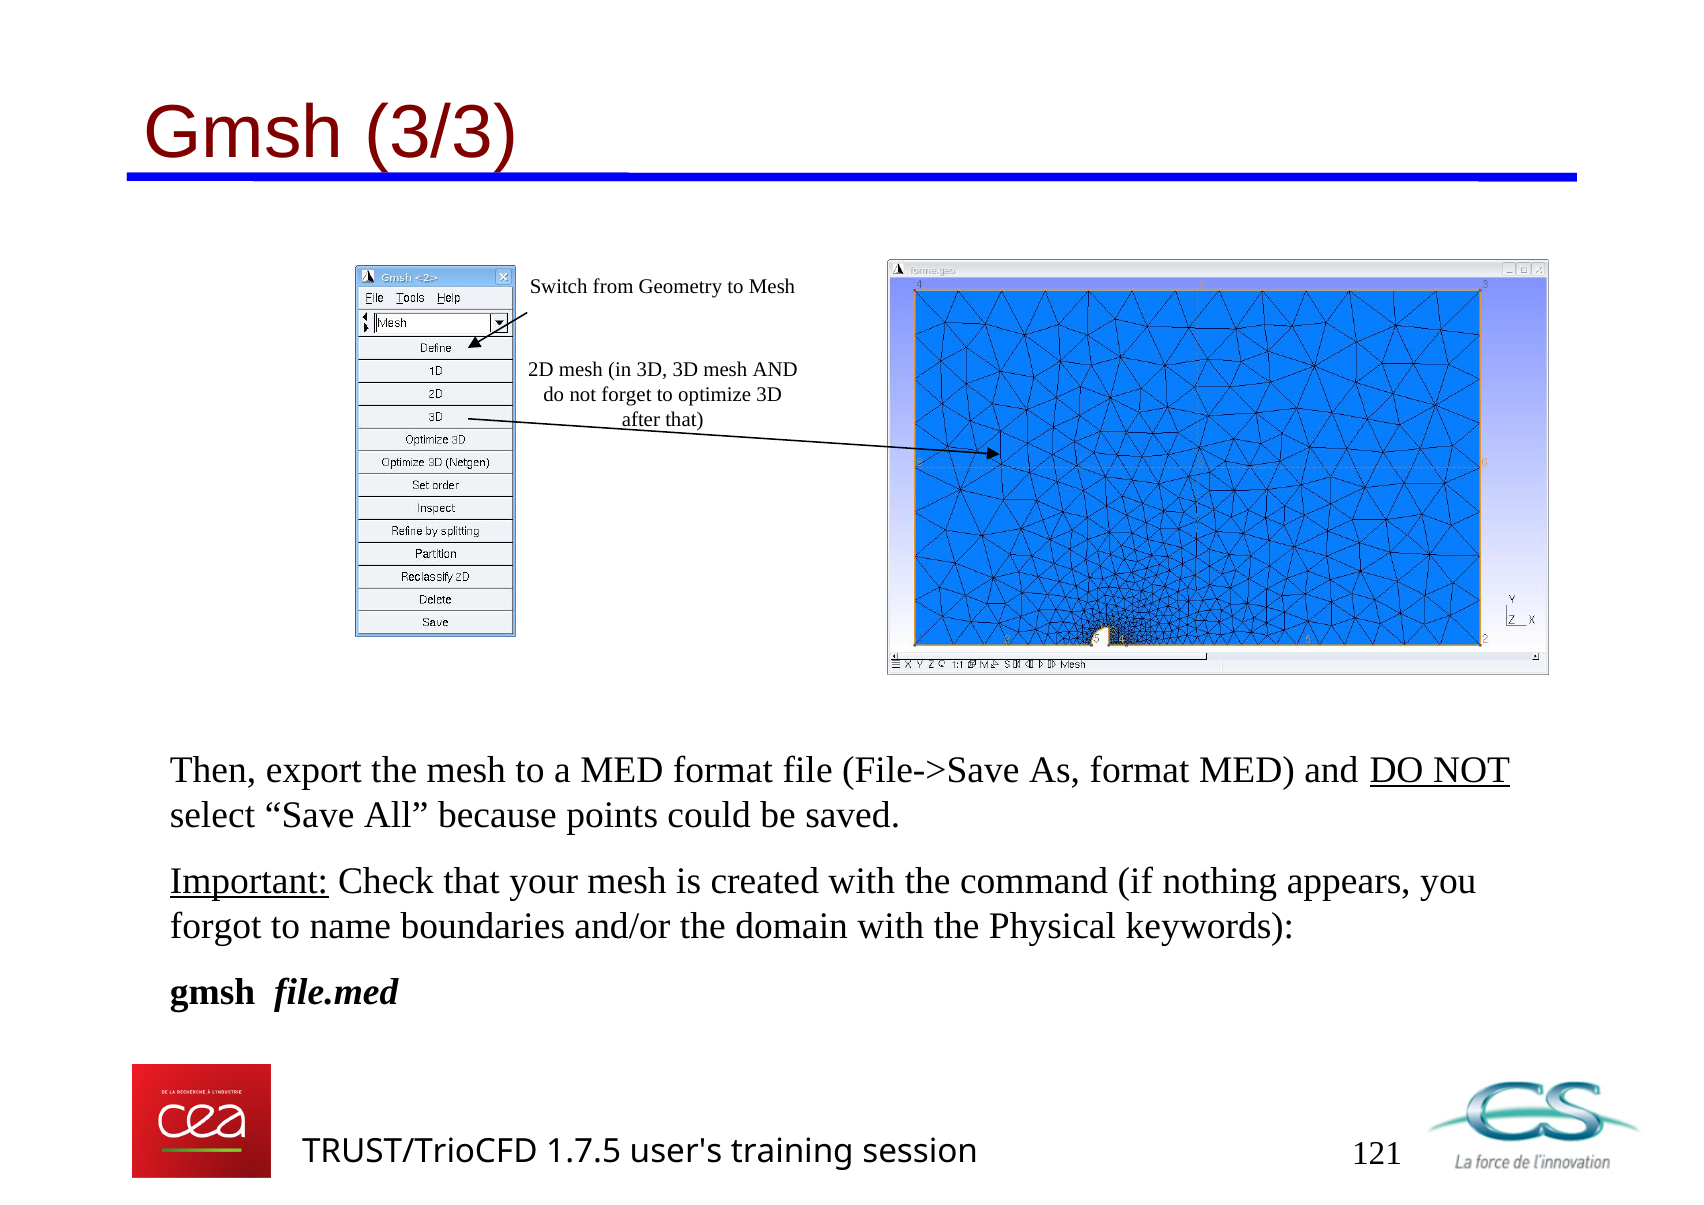

# Gmsh (3/3)
Switch from Geometry to Mesh
2D mesh (in 3D, 3D mesh AND do not forget to optimize 3D after that)
Then, export the mesh to a MED format file (File->Save As, format MED) and DO NOT select “Save All” because points could be saved.
Important: Check that your mesh is created with the command (if nothing appears, you forgot to name boundaries and/or the domain with the Physical keywords):
gmsh file.med
TRUST/TrioCFD 1.7.5 user's training session
121